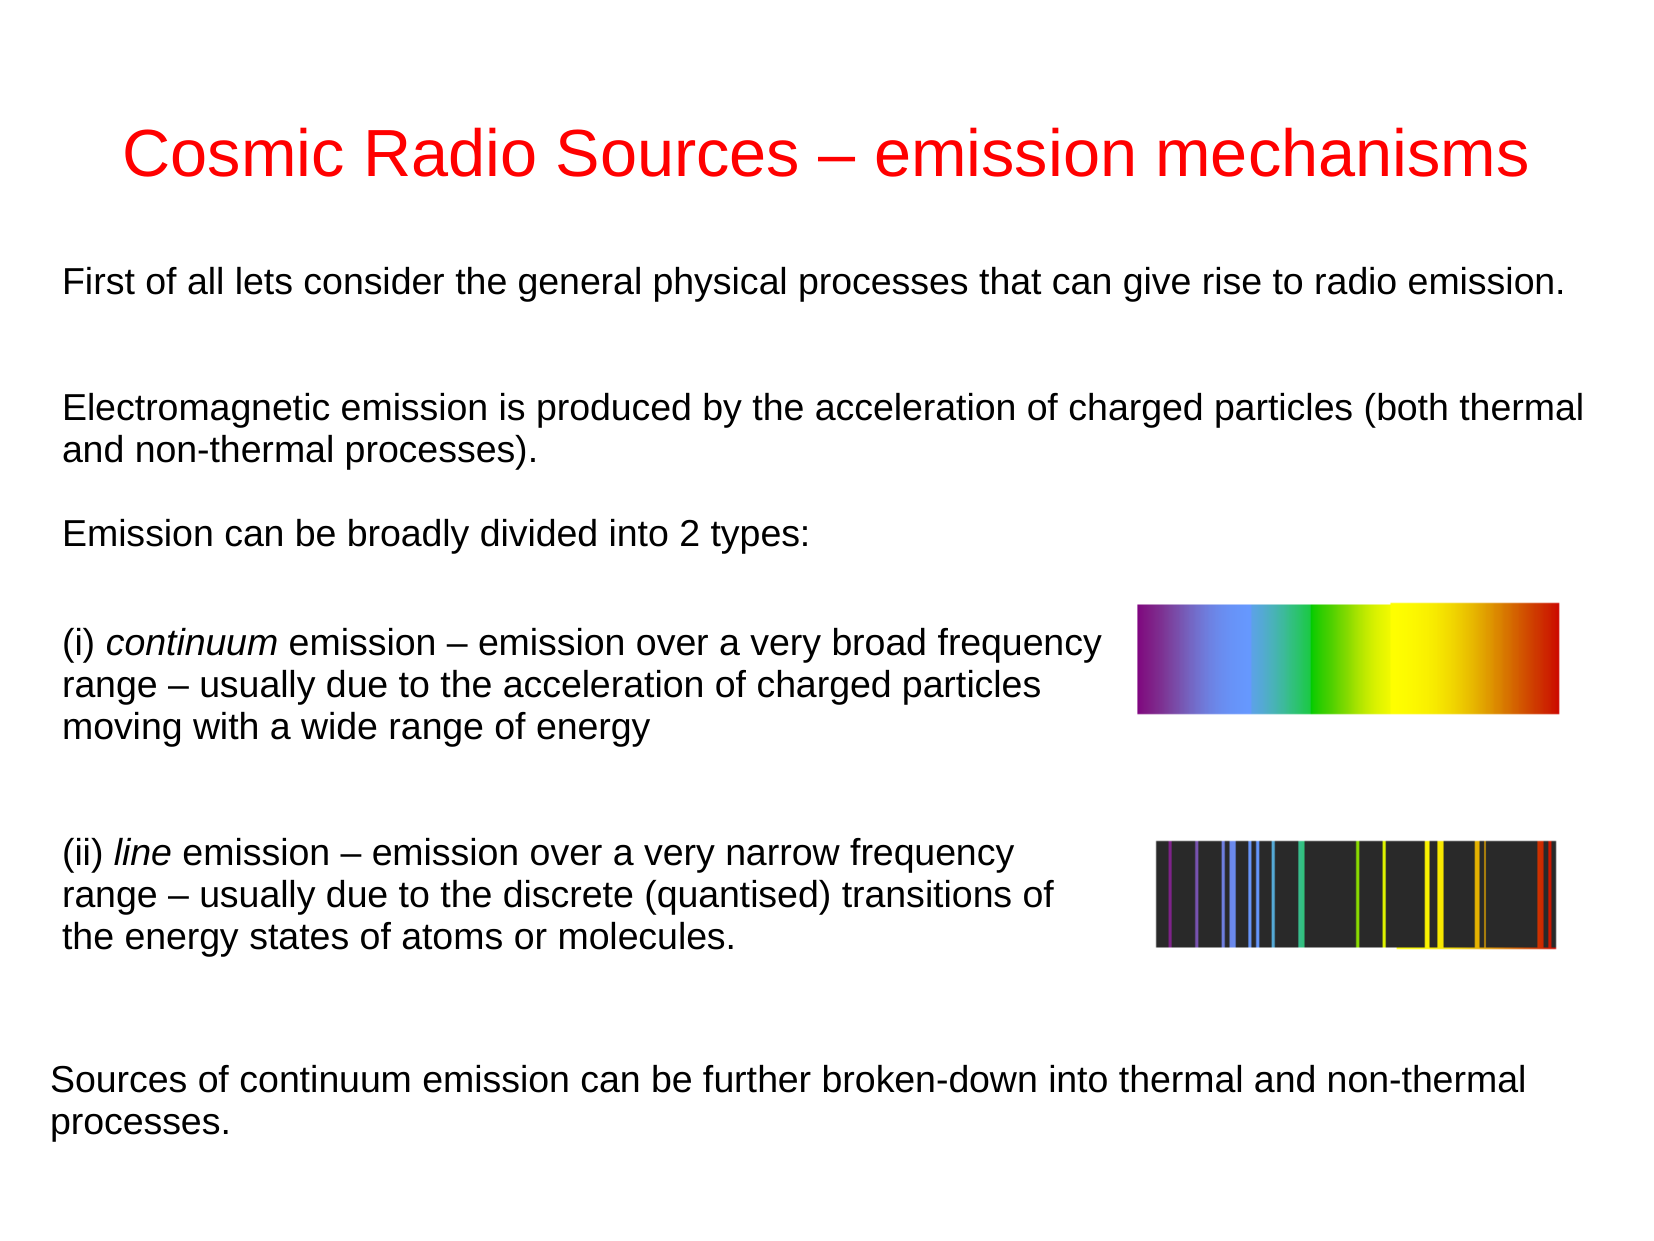

# Cosmic Radio Sources – emission mechanisms
First of all lets consider the general physical processes that can give rise to radio emission.
Electromagnetic emission is produced by the acceleration of charged particles (both thermal
and non-thermal processes).
Emission can be broadly divided into 2 types:
(i) continuum emission – emission over a very broad frequency range – usually due to the acceleration of charged particles moving with a wide range of energy
(ii) line emission – emission over a very narrow frequency range – usually due to the discrete (quantised) transitions of the energy states of atoms or molecules.
Sources of continuum emission can be further broken-down into thermal and non-thermal
processes.